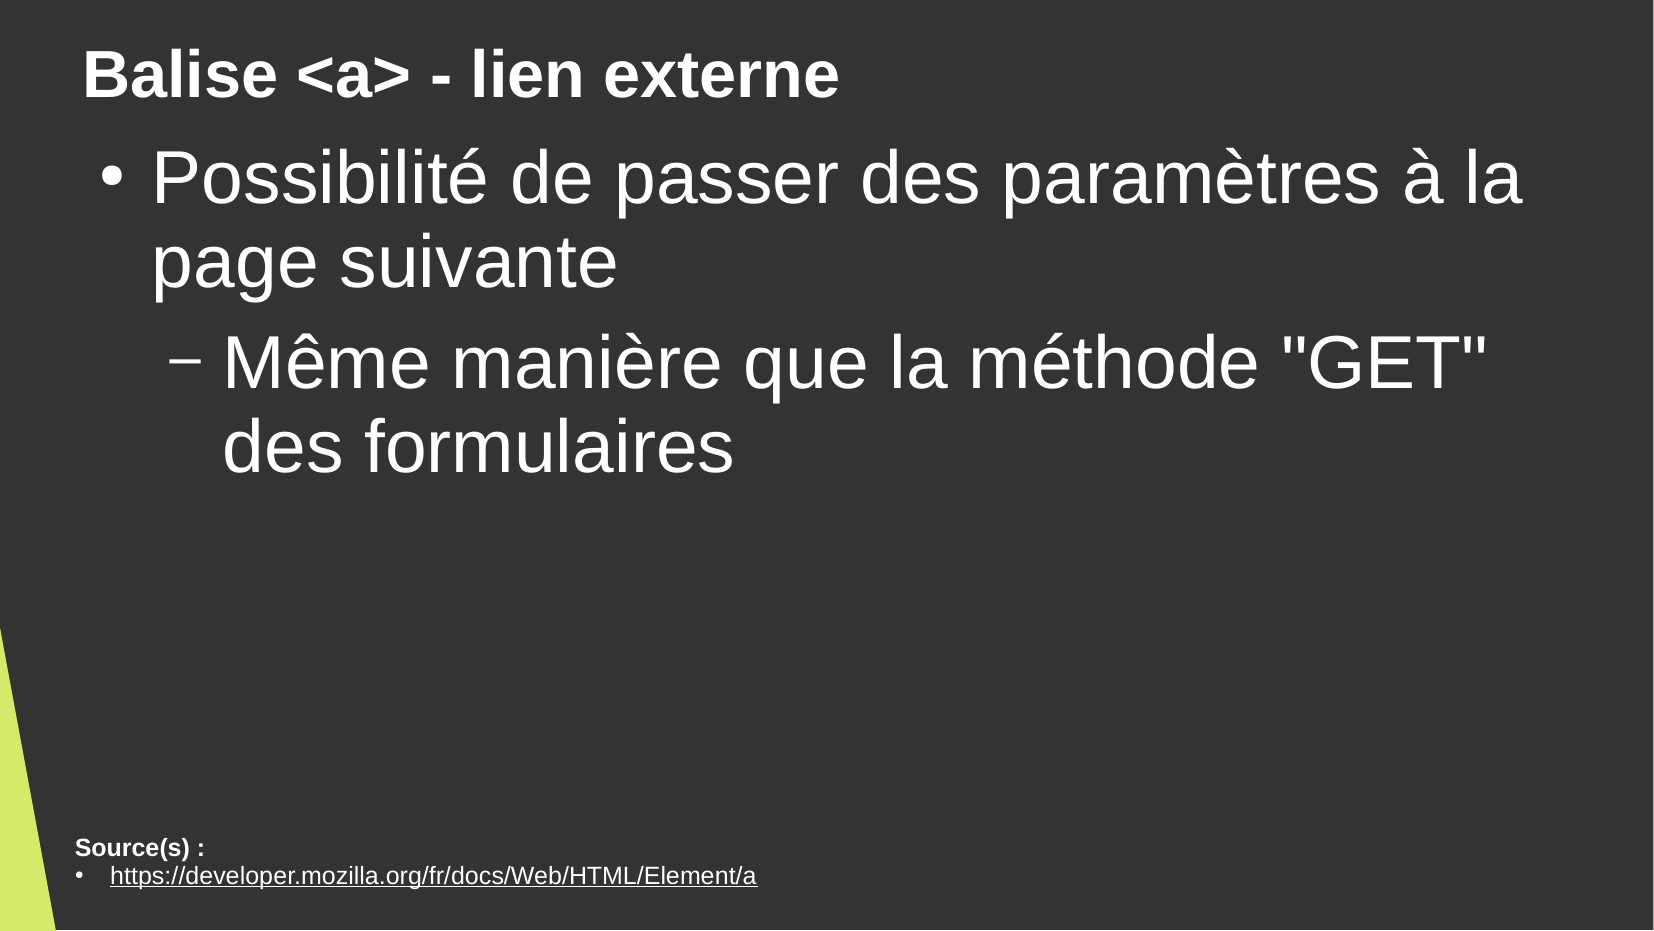

# Balise <a> - lien externe
Possibilité de passer des paramètres à la page suivante
Même manière que la méthode "GET" des formulaires
Source(s) :
https://developer.mozilla.org/fr/docs/Web/HTML/Element/a